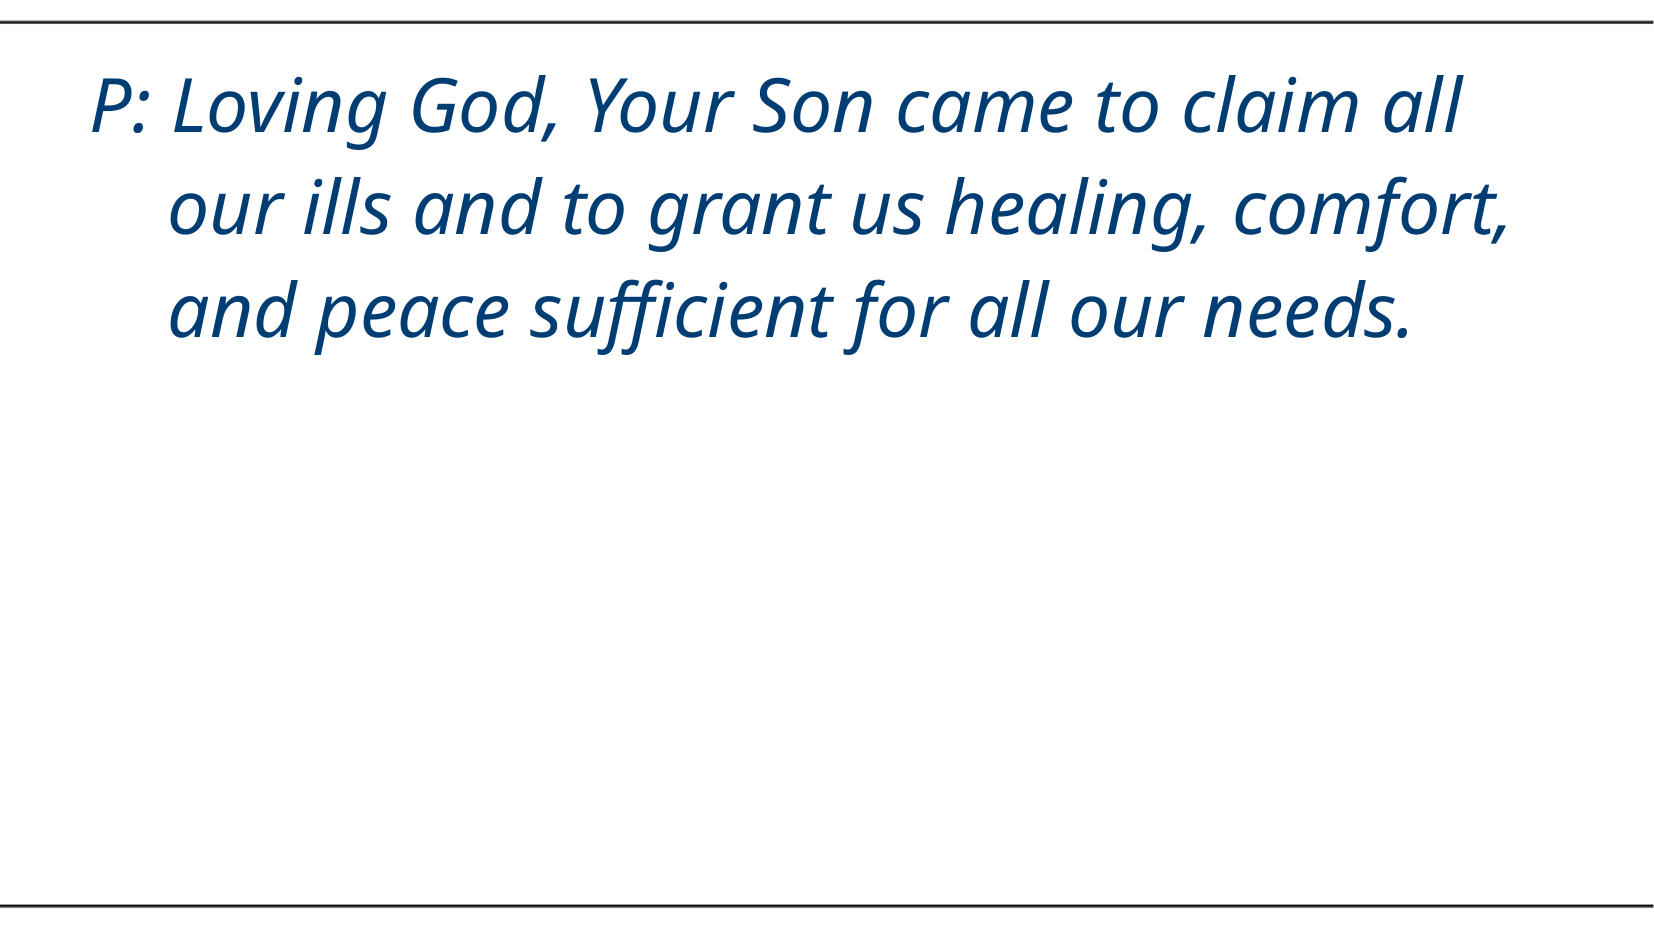

P: Loving God, Your Son came to claim all
 our ills and to grant us healing, comfort,
 and peace sufficient for all our needs.